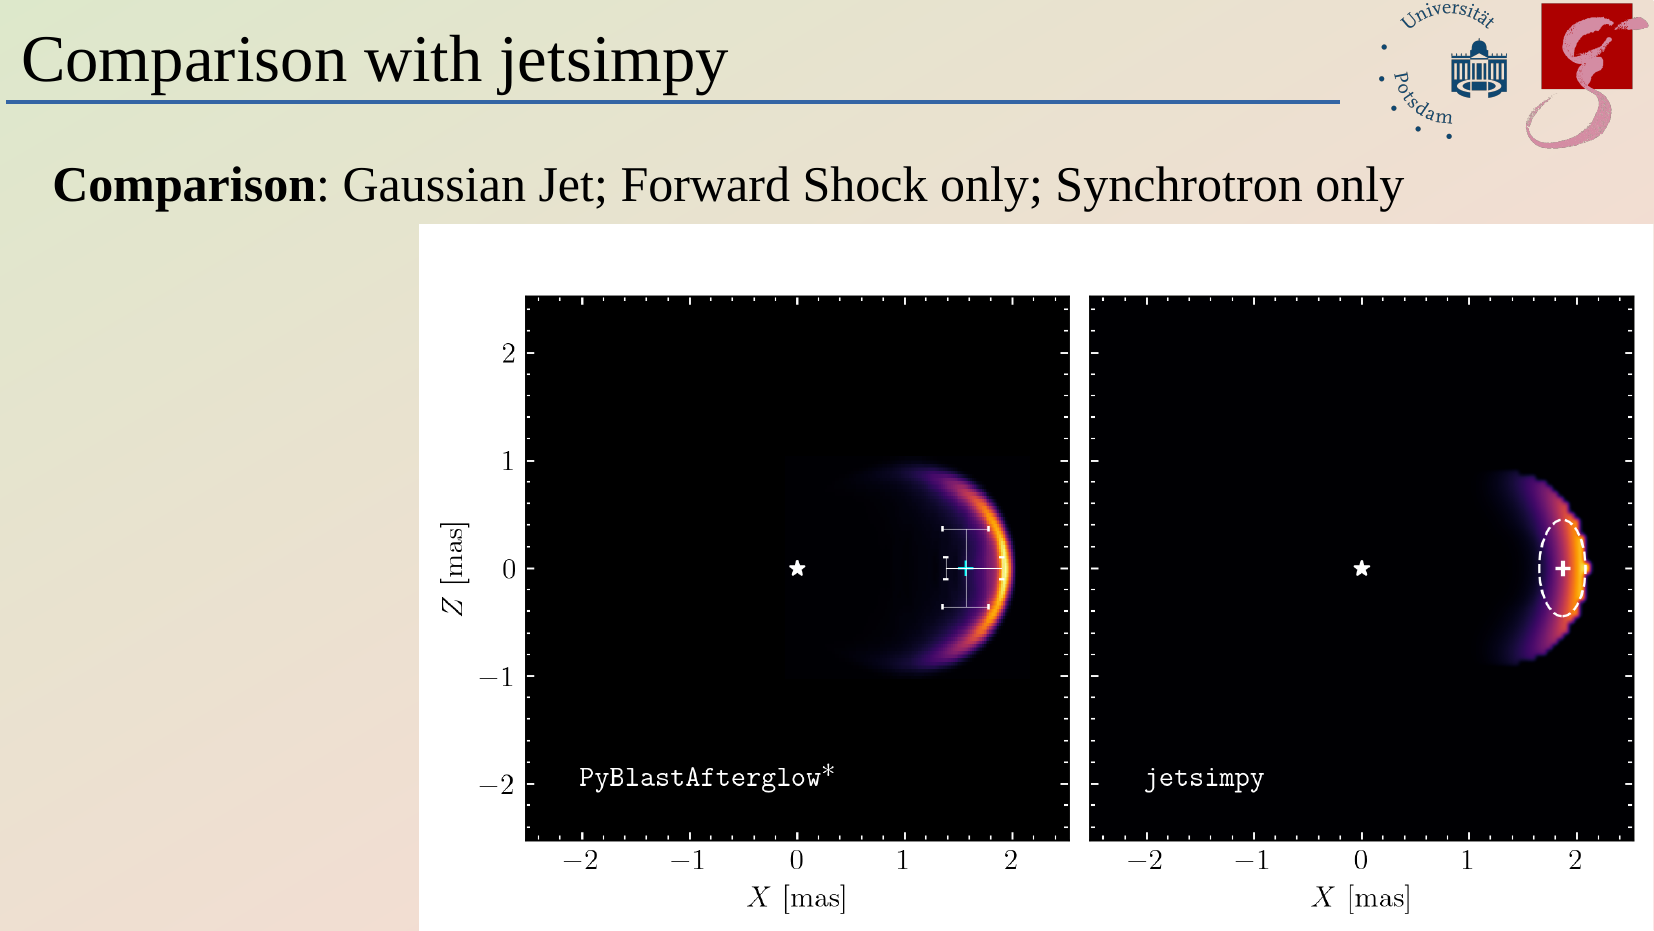

# Comparison with jetsimpy
Comparison: Gaussian Jet; Forward Shock only; Synchrotron only